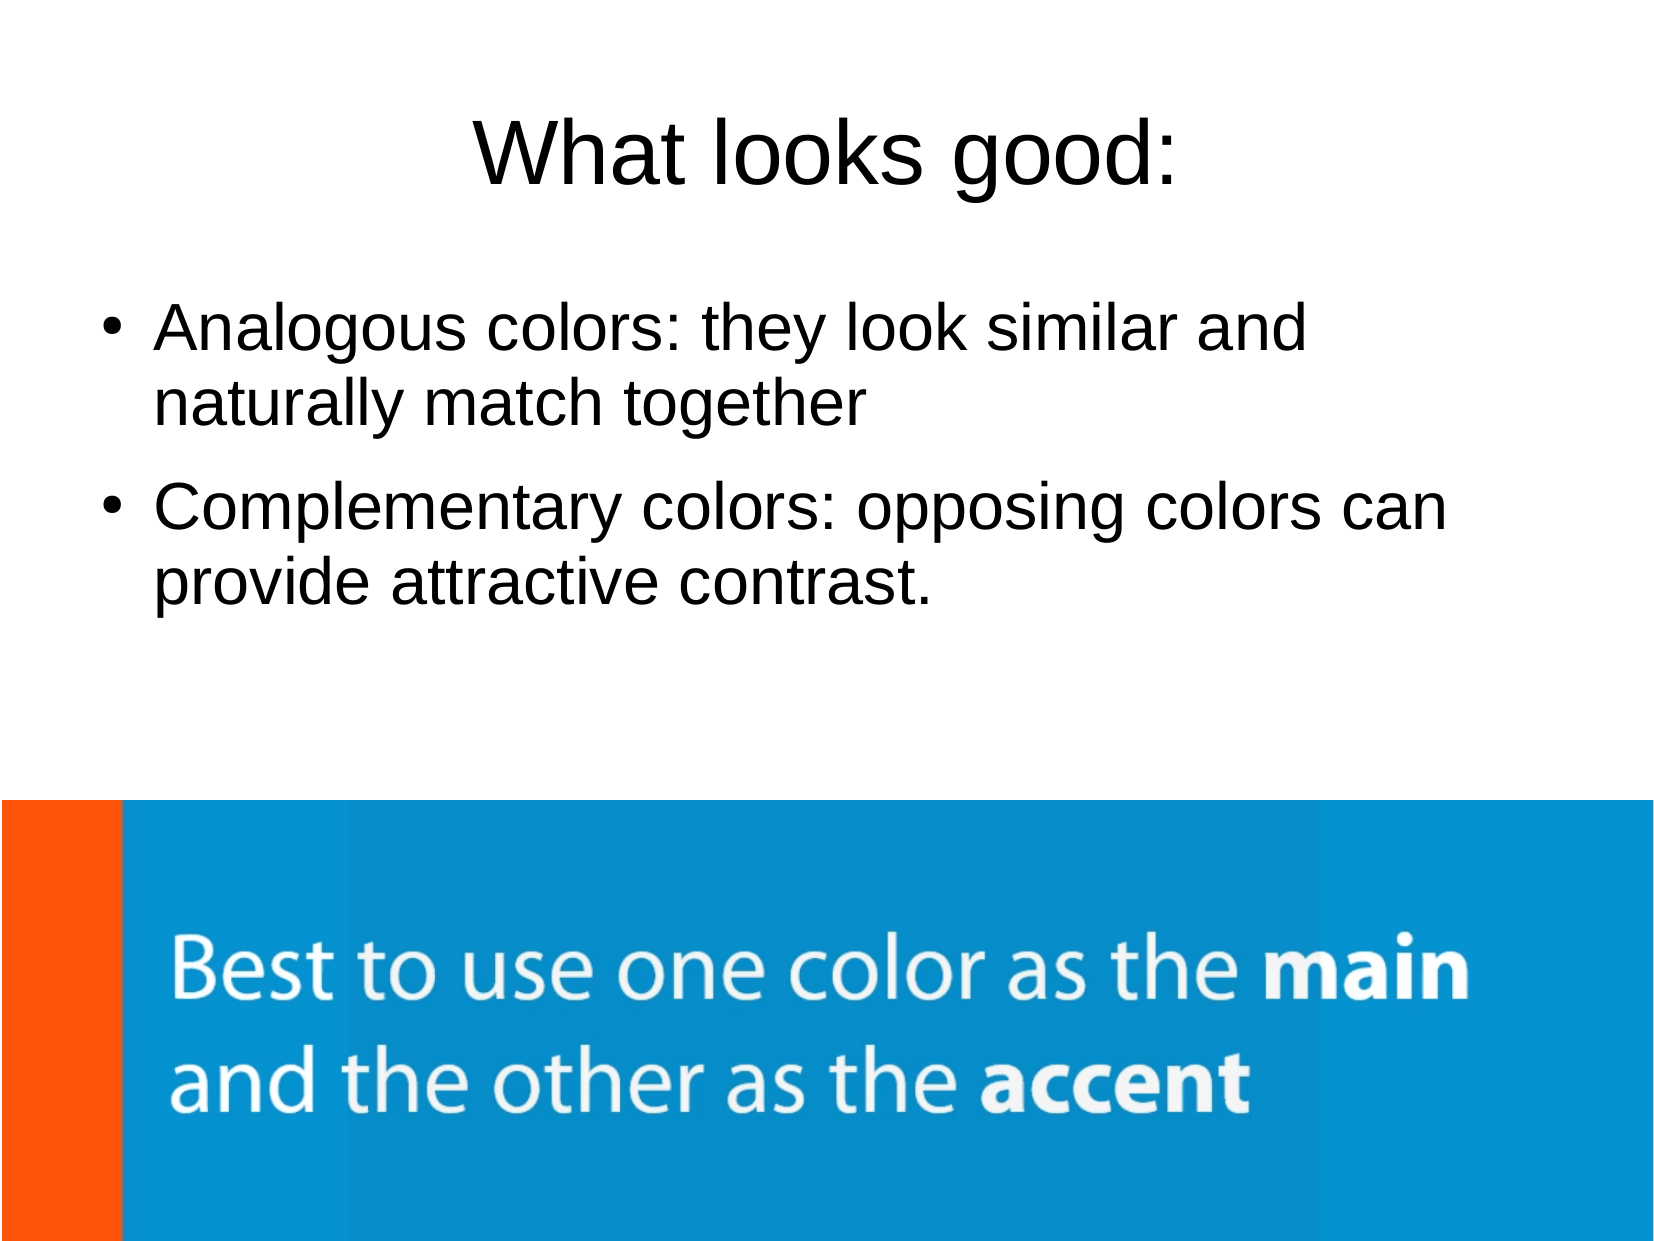

# What looks good:
Analogous colors: they look similar and naturally match together
Complementary colors: opposing colors can provide attractive contrast.